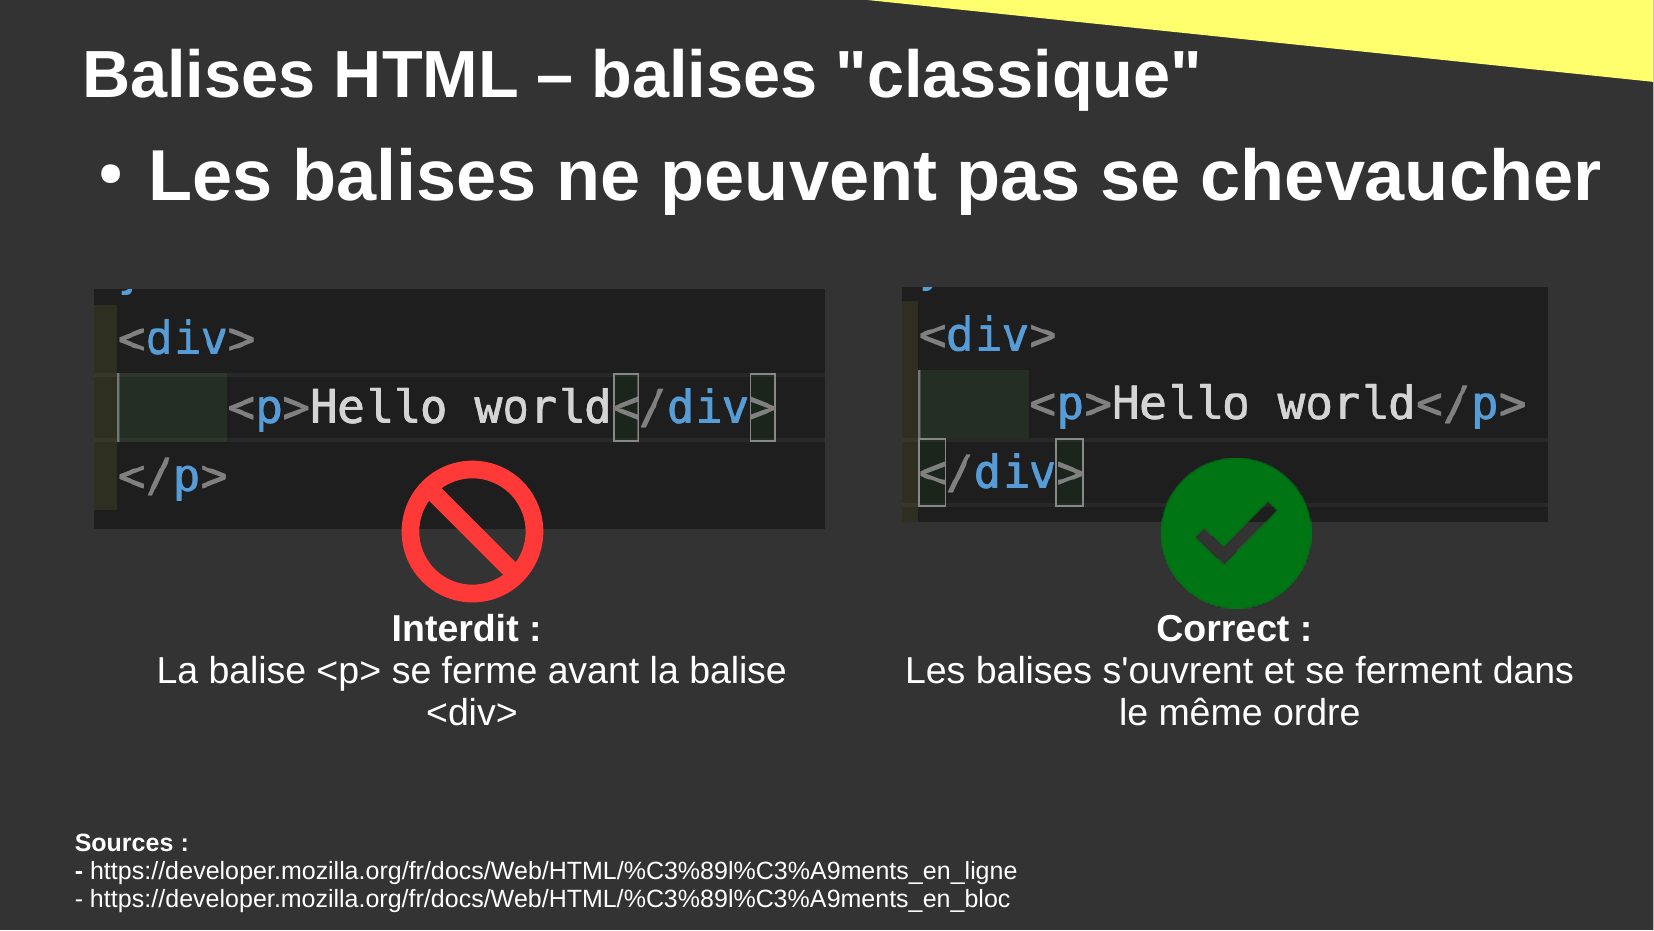

# Balises HTML – balises "classique"
Les balises ne peuvent pas se chevaucher
Interdit :
La balise <p> se ferme avant la balise <div>
Correct :
Les balises s'ouvrent et se ferment dans le même ordre
Sources :
- https://developer.mozilla.org/fr/docs/Web/HTML/%C3%89l%C3%A9ments_en_ligne
- https://developer.mozilla.org/fr/docs/Web/HTML/%C3%89l%C3%A9ments_en_bloc